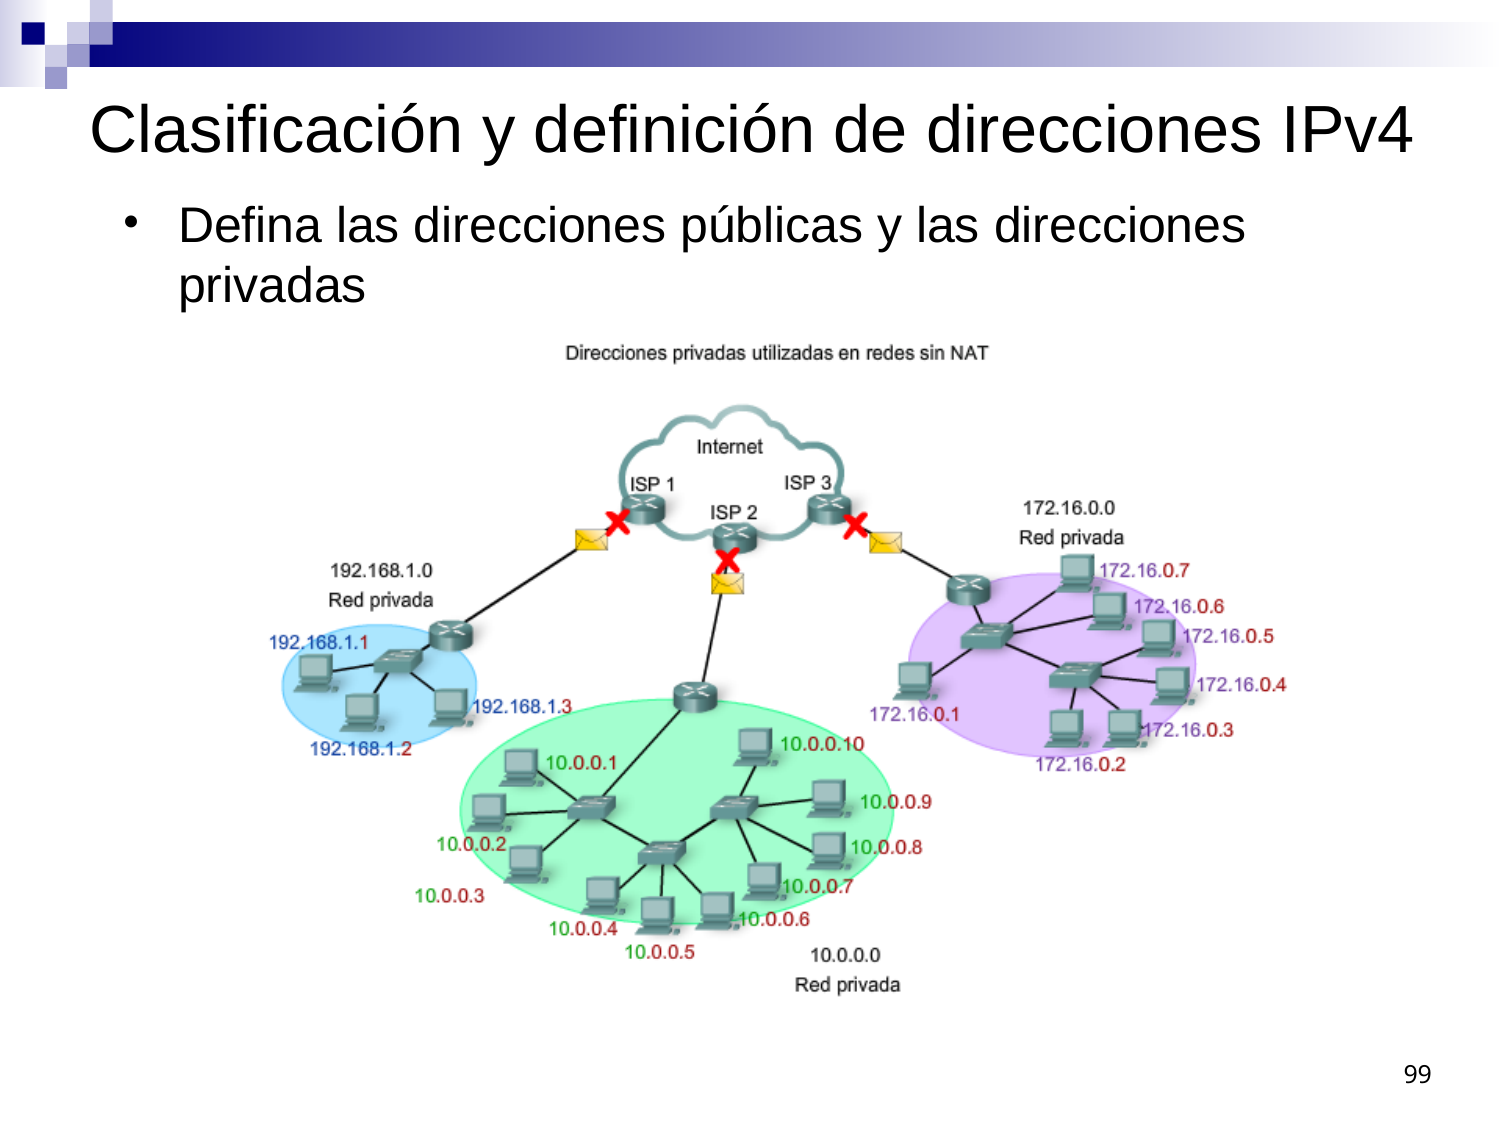

Clasificación y definición de direcciones IPv4
Defina las direcciones públicas y las direcciones privadas